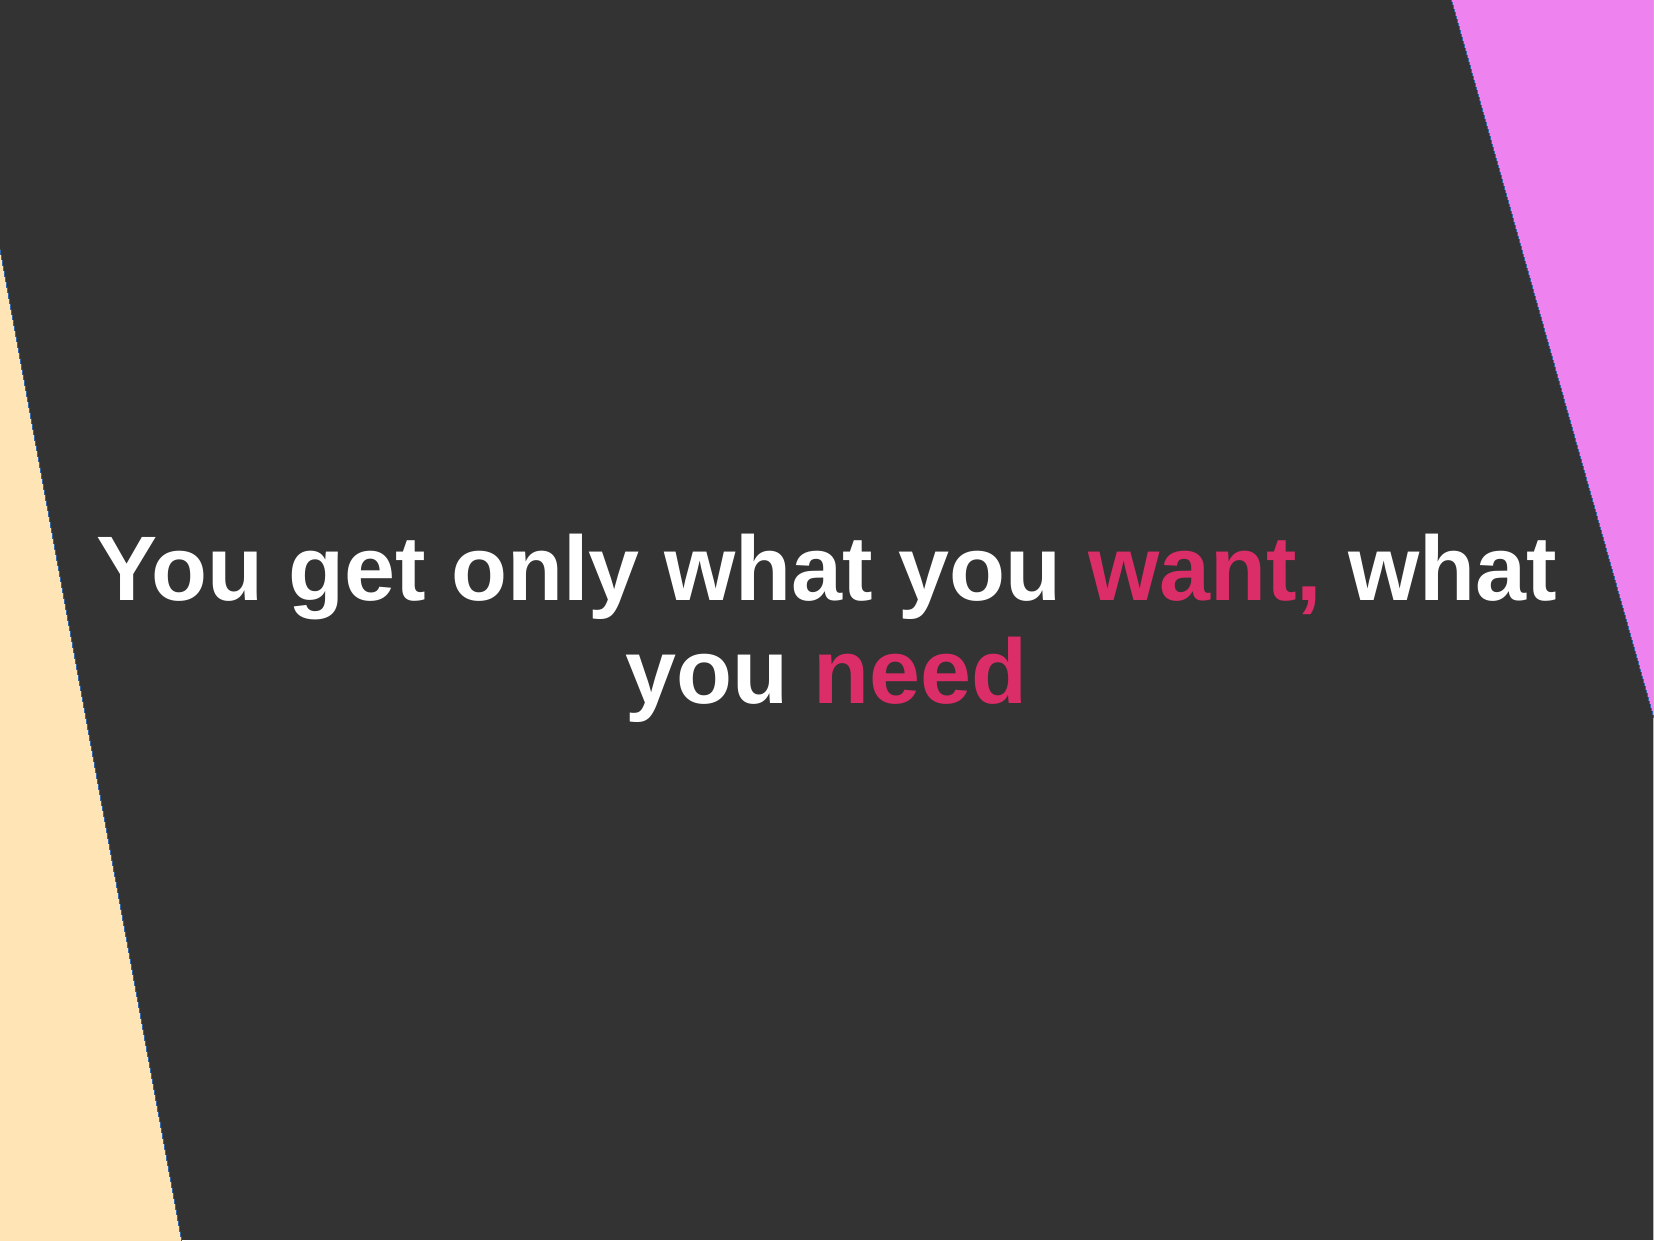

# You get only what you want, what you need